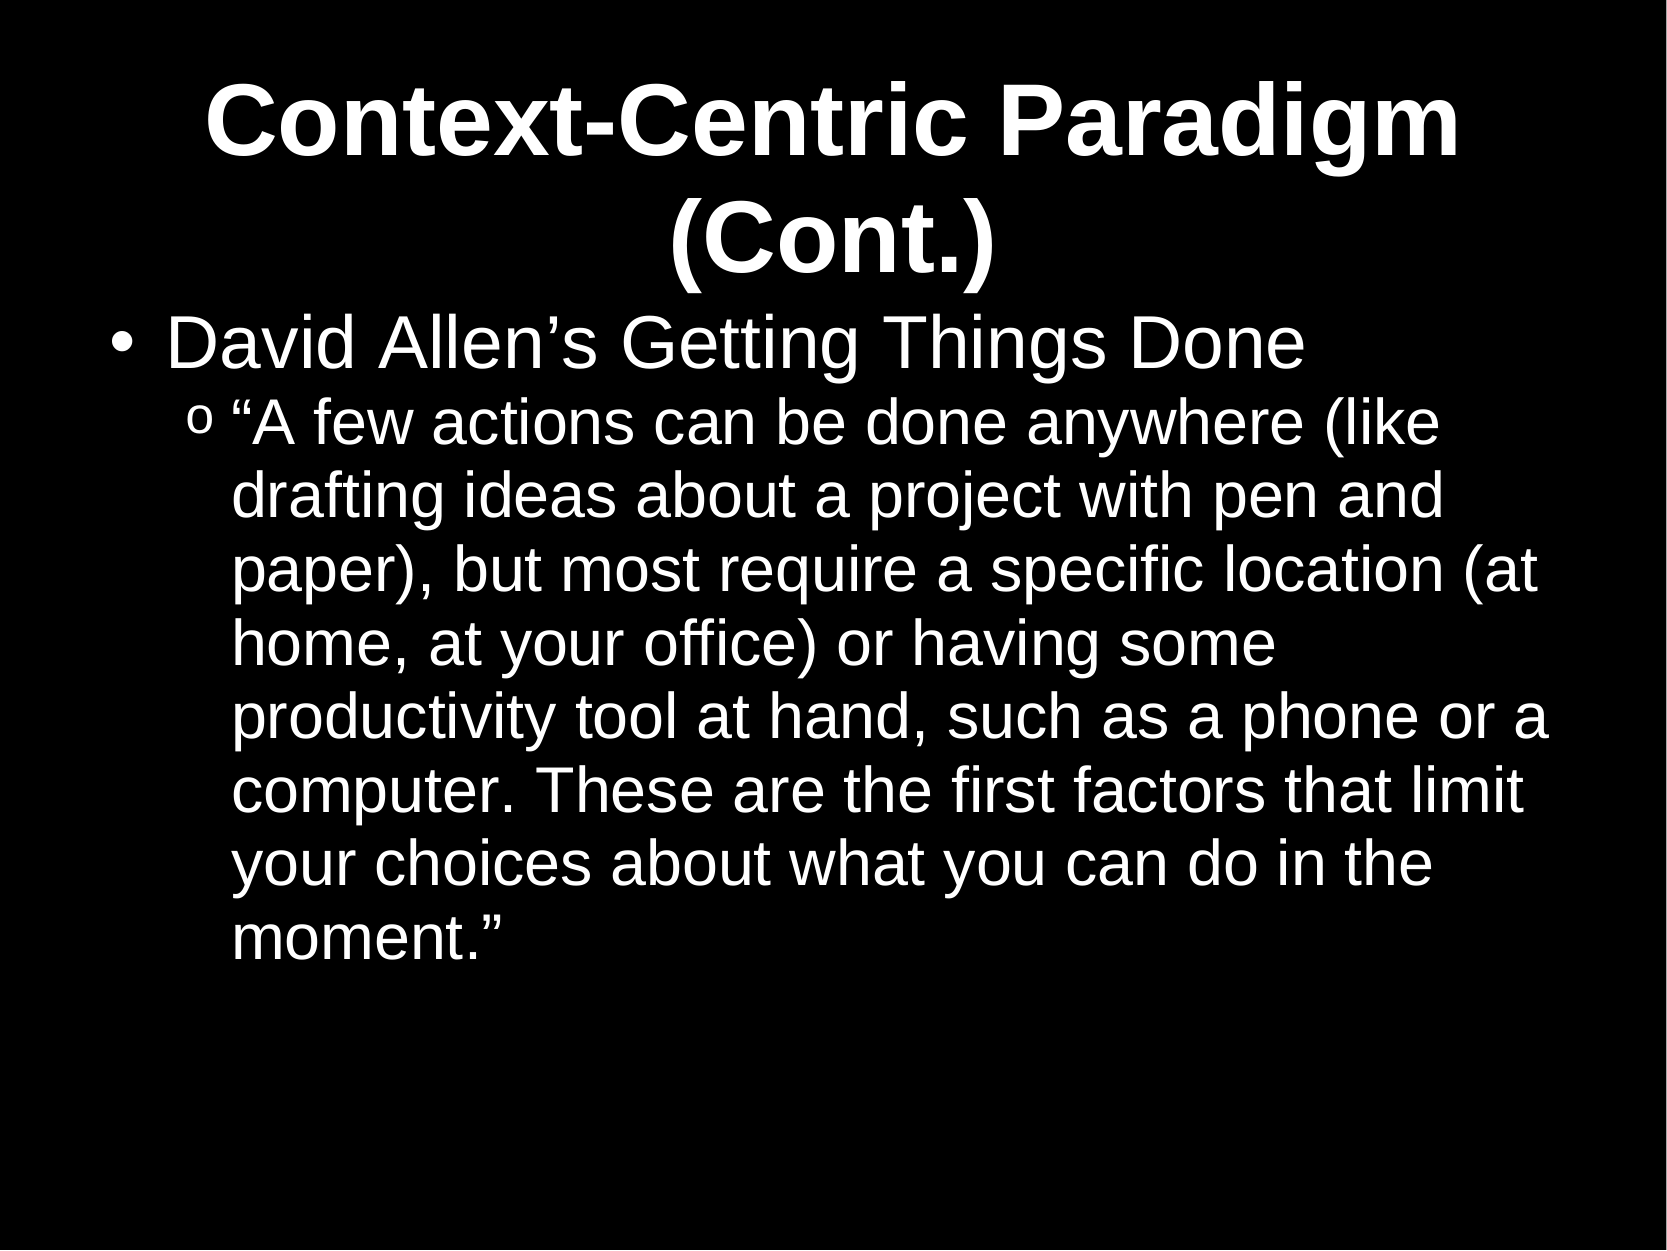

Context-Centric Paradigm (Cont.)
David Allen’s Getting Things Done
“A few actions can be done anywhere (like drafting ideas about a project with pen and paper), but most require a specific location (at home, at your office) or having some productivity tool at hand, such as a phone or a computer. These are the first factors that limit your choices about what you can do in the moment.”